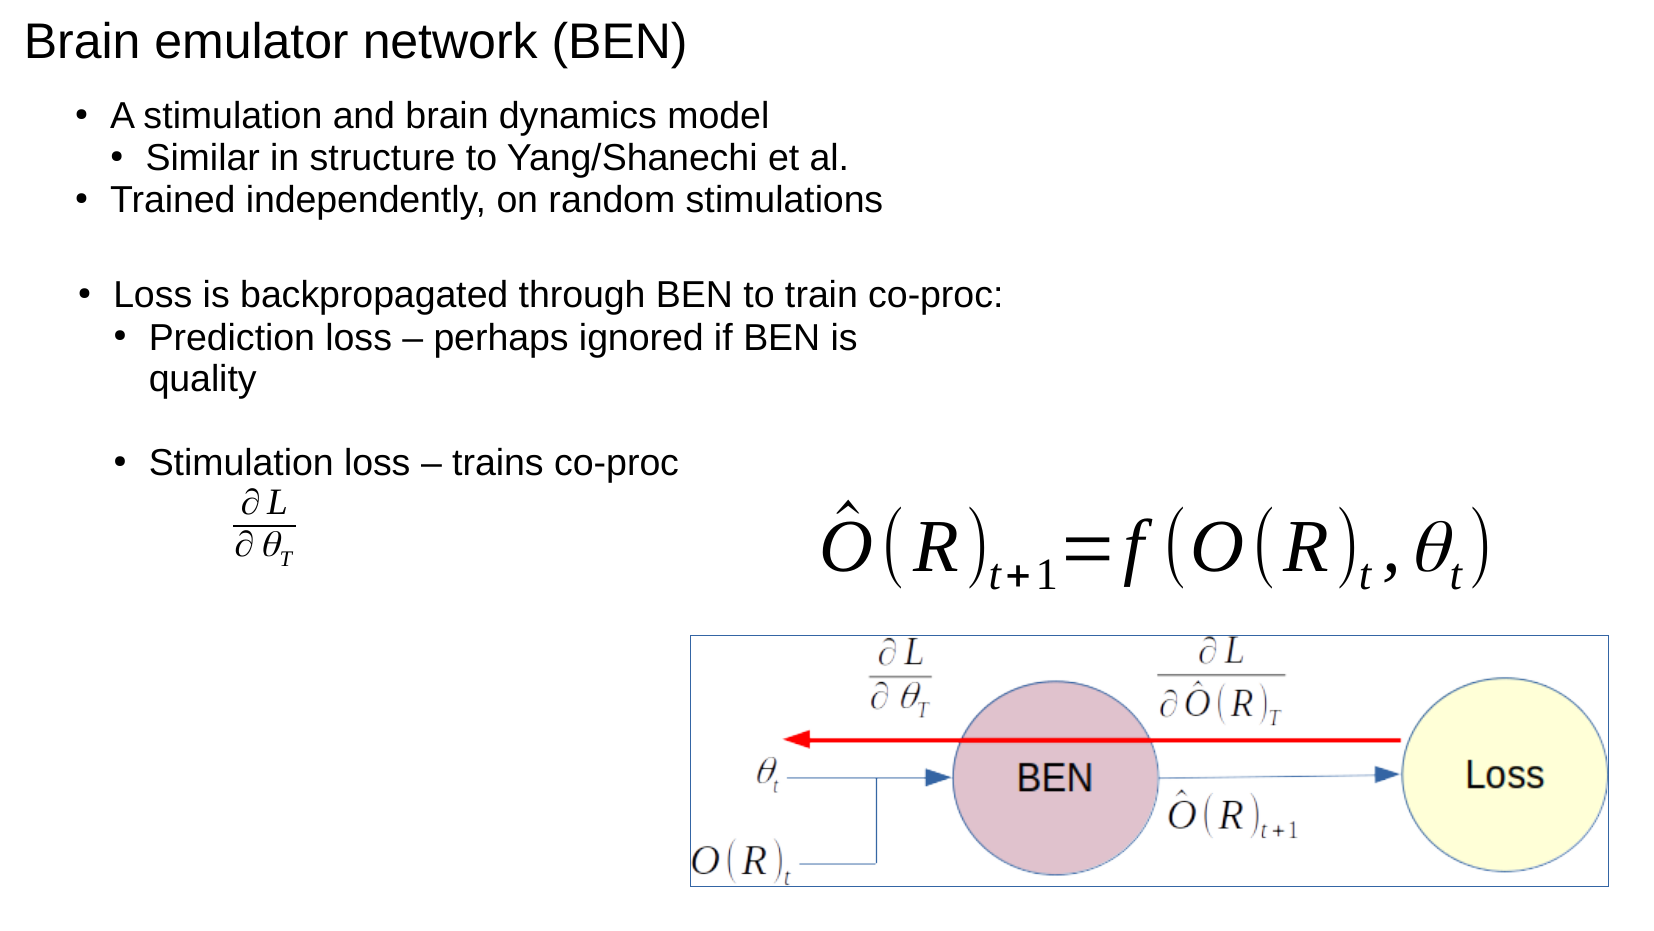

Brain emulator network (BEN)
A stimulation and brain dynamics model
Similar in structure to Yang/Shanechi et al.
Trained independently, on random stimulations
Loss is backpropagated through BEN to train co-proc:
Prediction loss – perhaps ignored if BEN is
quality
Stimulation loss – trains co-proc